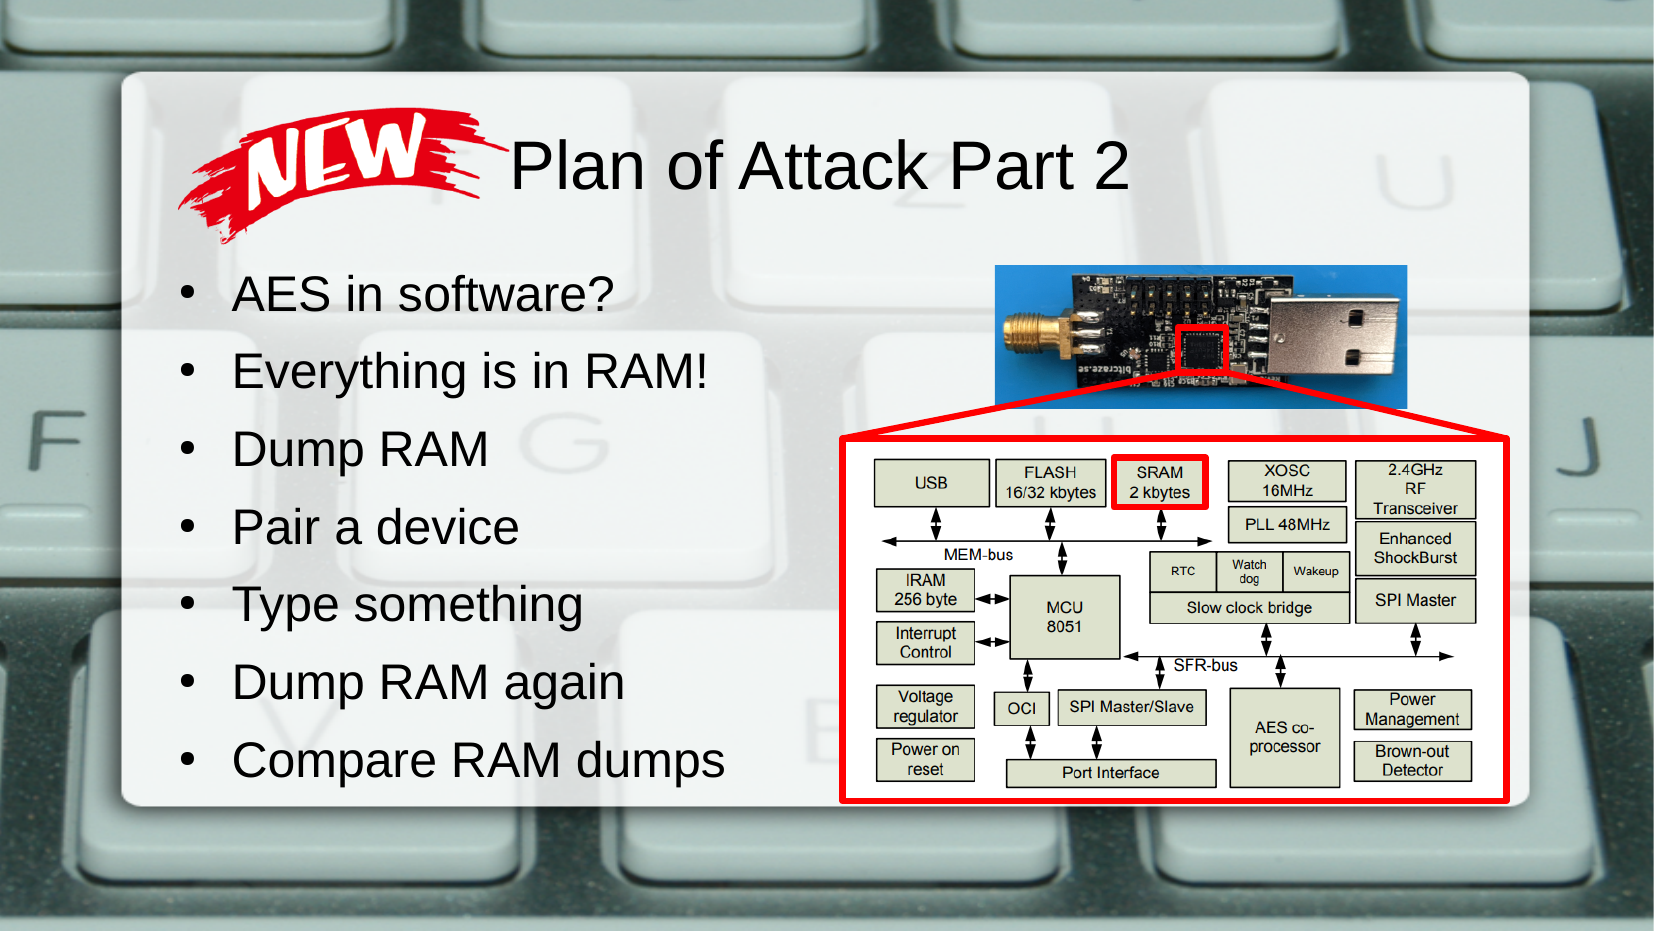

# Plan of Attack Part 2
AES in software?
Everything is in RAM!
Dump RAM
Pair a device
Type something
Dump RAM again
Compare RAM dumps